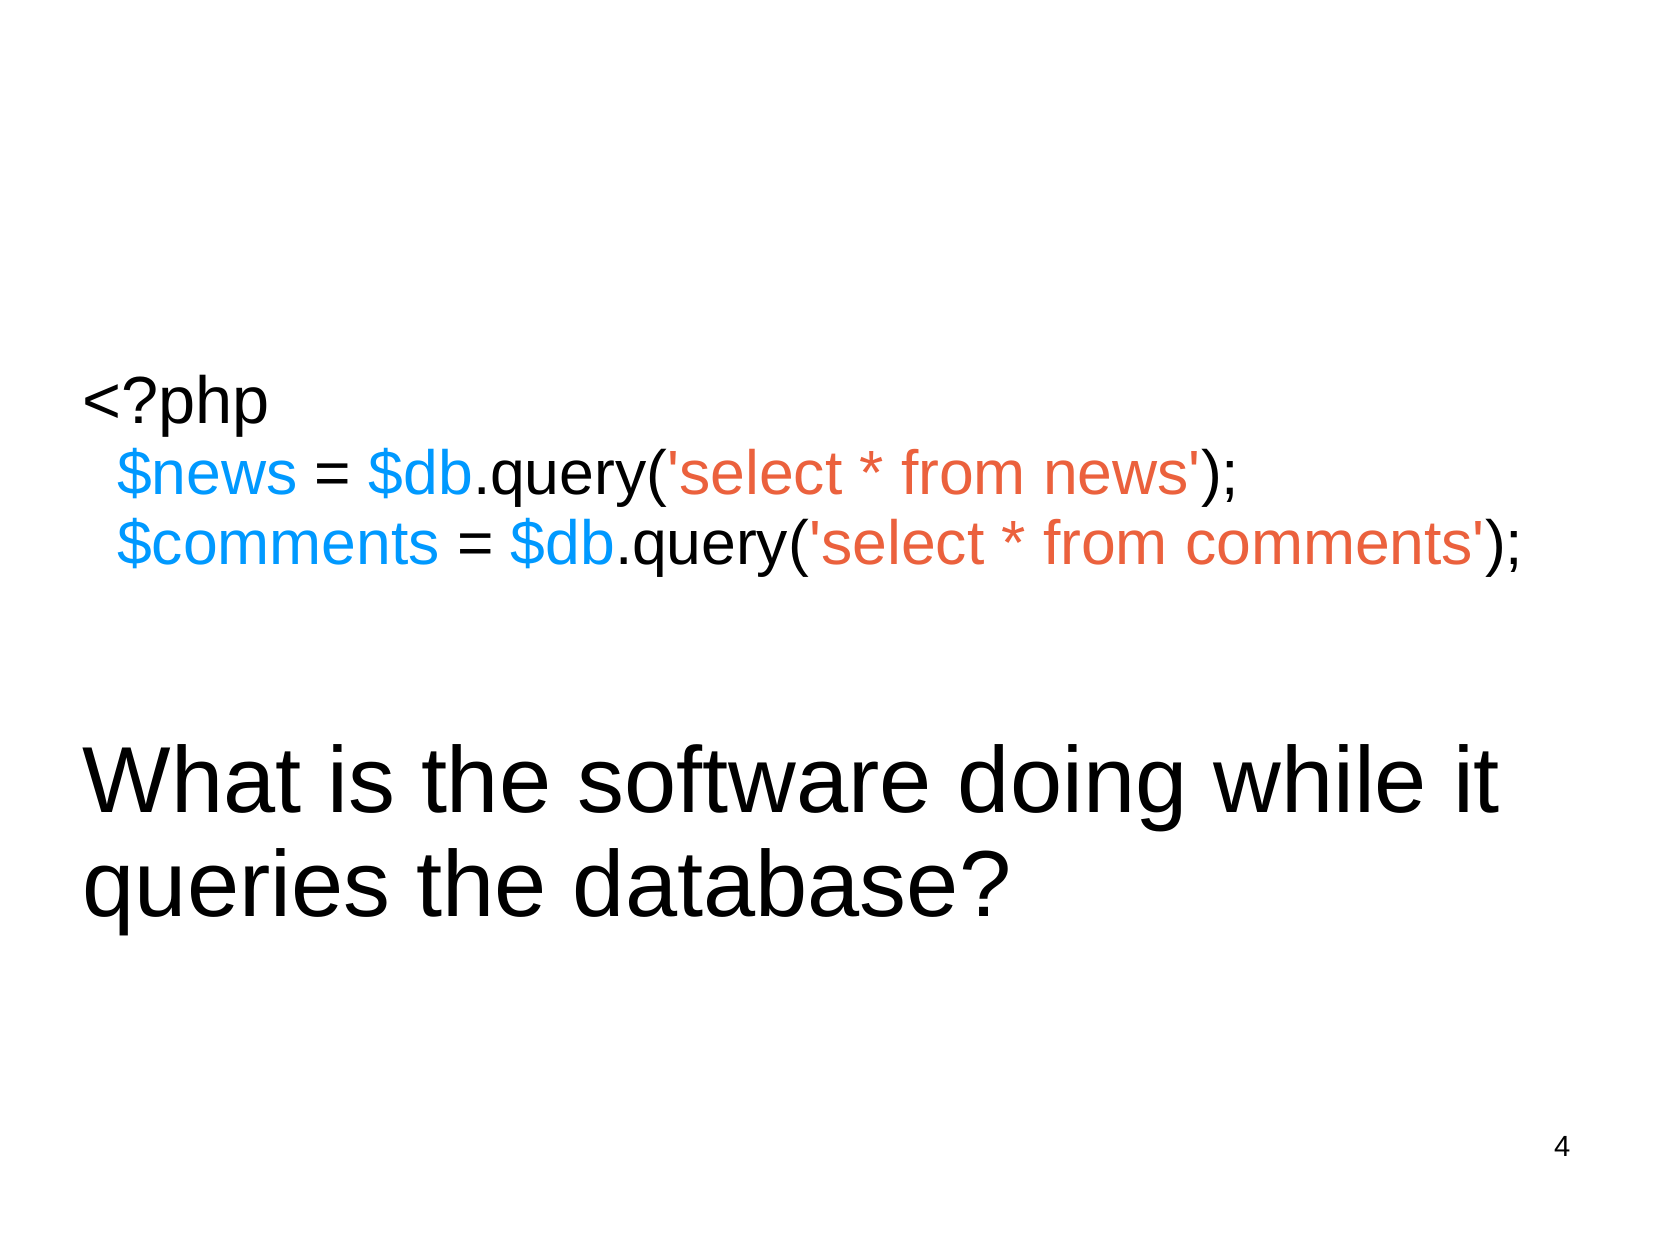

#
<?php
 $news = $db.query('select * from news');
 $comments = $db.query('select * from comments');
What is the software doing while it queries the database?
4